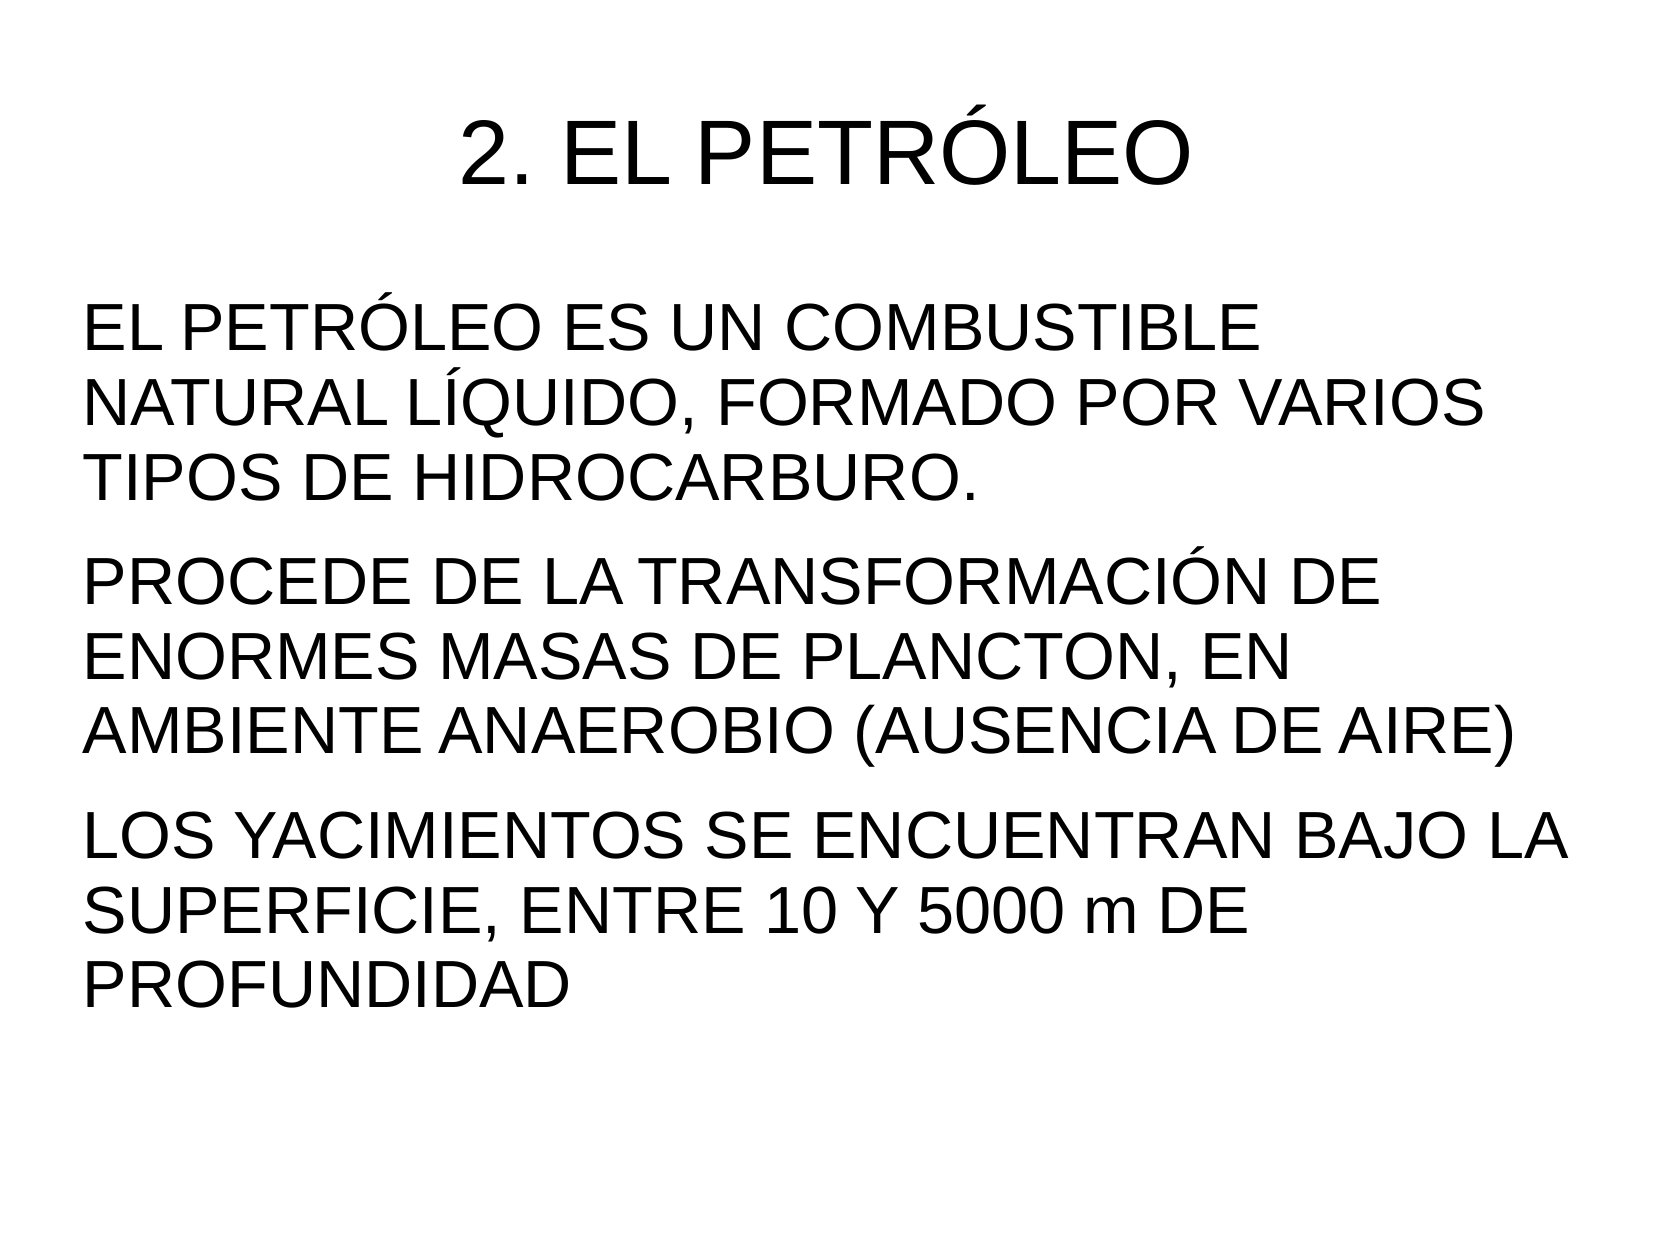

# 2. EL PETRÓLEO
EL PETRÓLEO ES UN COMBUSTIBLE NATURAL LÍQUIDO, FORMADO POR VARIOS TIPOS DE HIDROCARBURO.
PROCEDE DE LA TRANSFORMACIÓN DE ENORMES MASAS DE PLANCTON, EN AMBIENTE ANAEROBIO (AUSENCIA DE AIRE)
LOS YACIMIENTOS SE ENCUENTRAN BAJO LA SUPERFICIE, ENTRE 10 Y 5000 m DE PROFUNDIDAD